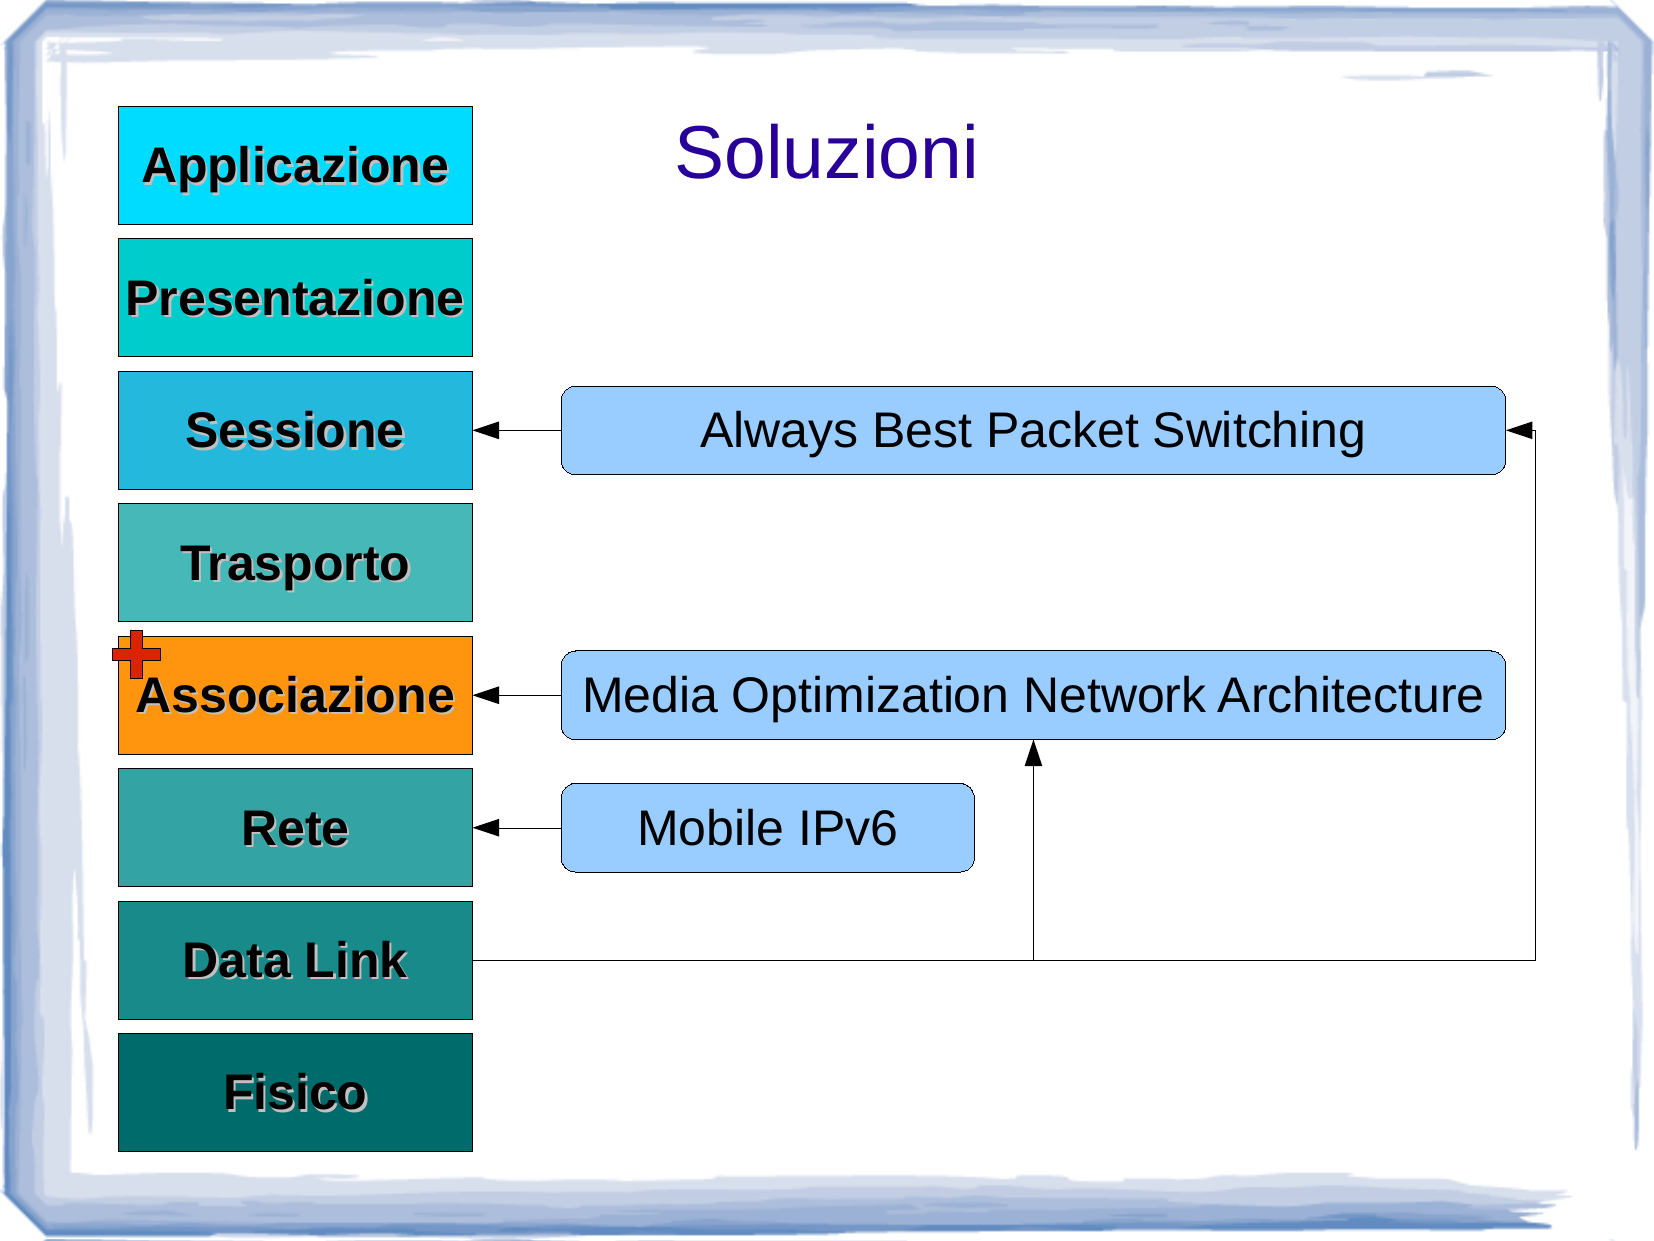

# Soluzioni
Applicazione
Presentazione
Sessione
Always Best Packet Switching
Trasporto
Associazione
Media Optimization Network Architecture
Rete
Mobile IPv6
Data Link
Fisico